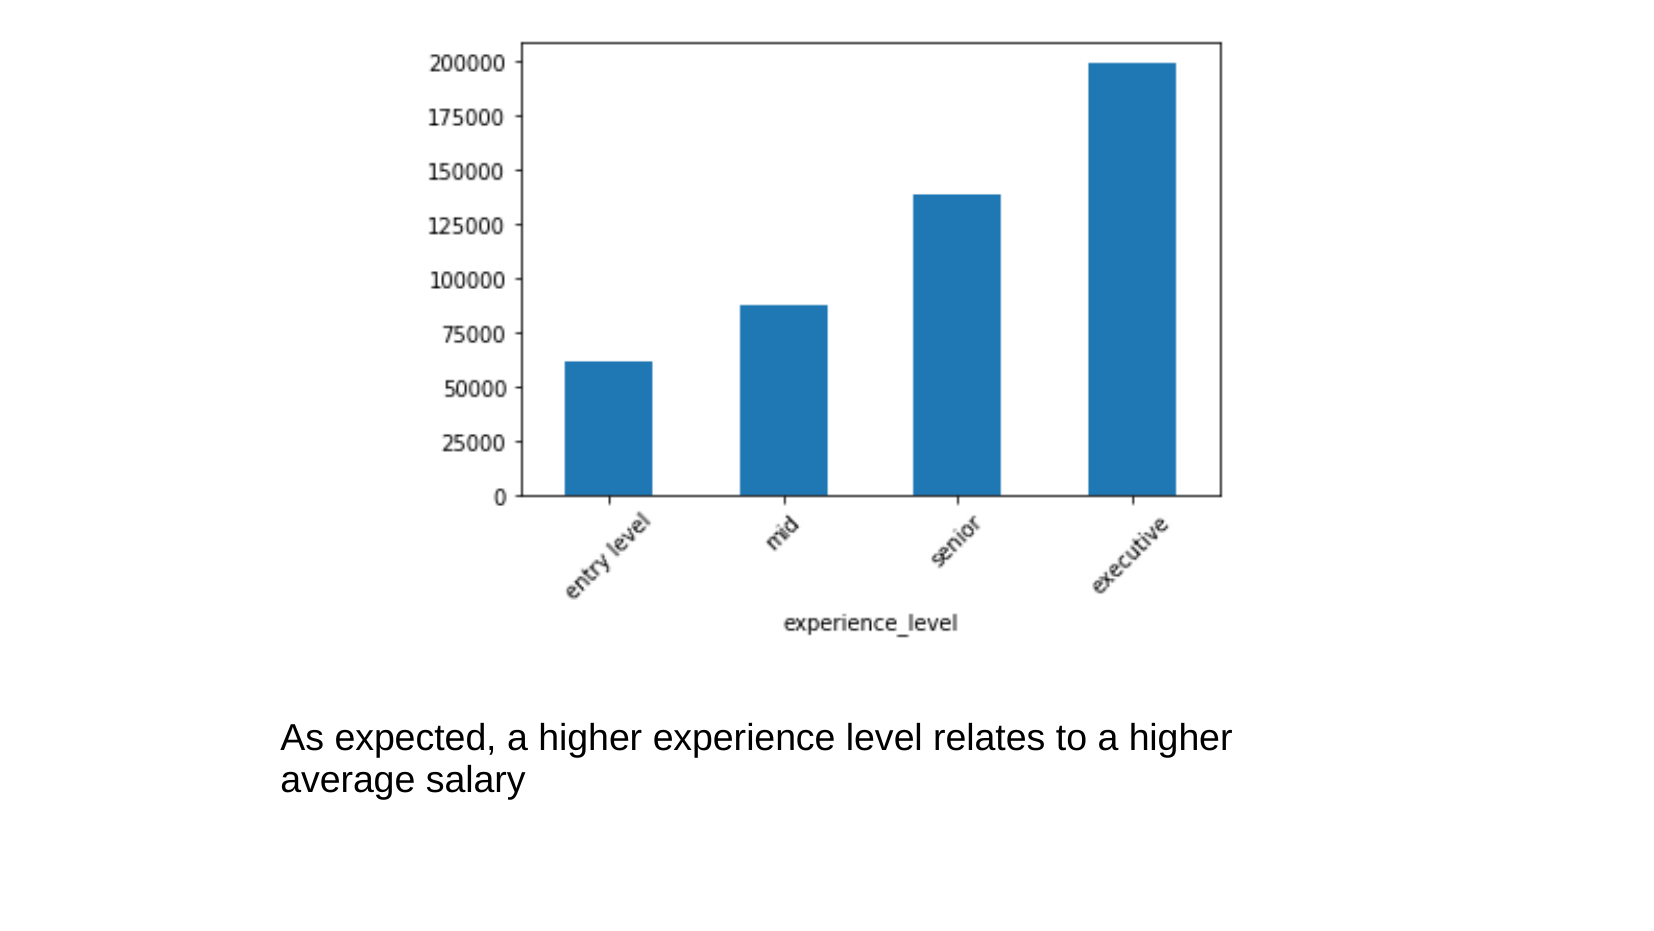

As expected, a higher experience level relates to a higher average salary